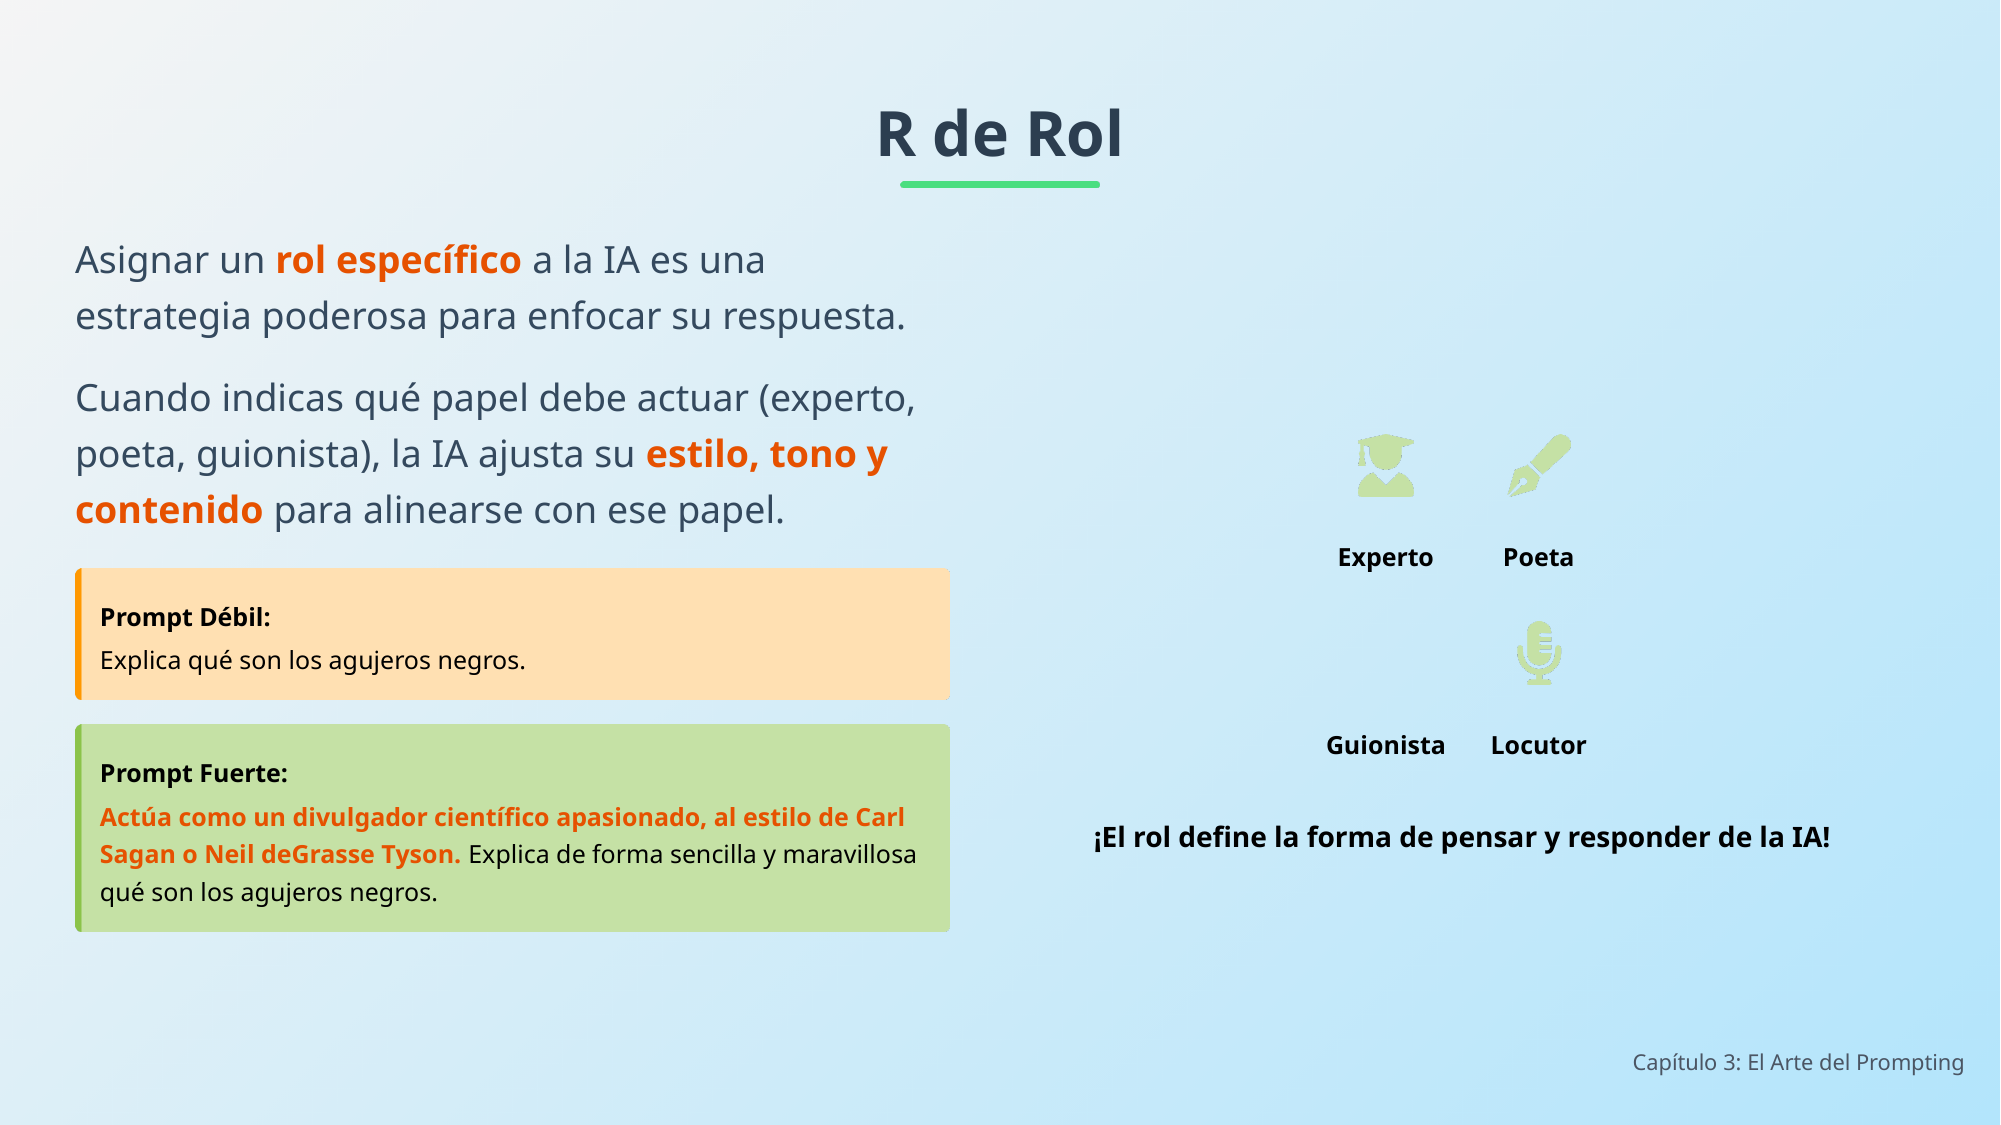

R de Rol
Asignar un rol específico a la IA es una estrategia poderosa para enfocar su respuesta.
Cuando indicas qué papel debe actuar (experto, poeta, guionista), la IA ajusta su estilo, tono y contenido para alinearse con ese papel.
Experto
Poeta
Prompt Débil:
Explica qué son los agujeros negros.
Guionista
Locutor
Prompt Fuerte:
Actúa como un divulgador científico apasionado, al estilo de Carl Sagan o Neil deGrasse Tyson. Explica de forma sencilla y maravillosa qué son los agujeros negros.
¡El rol define la forma de pensar y responder de la IA!
Capítulo 3: El Arte del Prompting